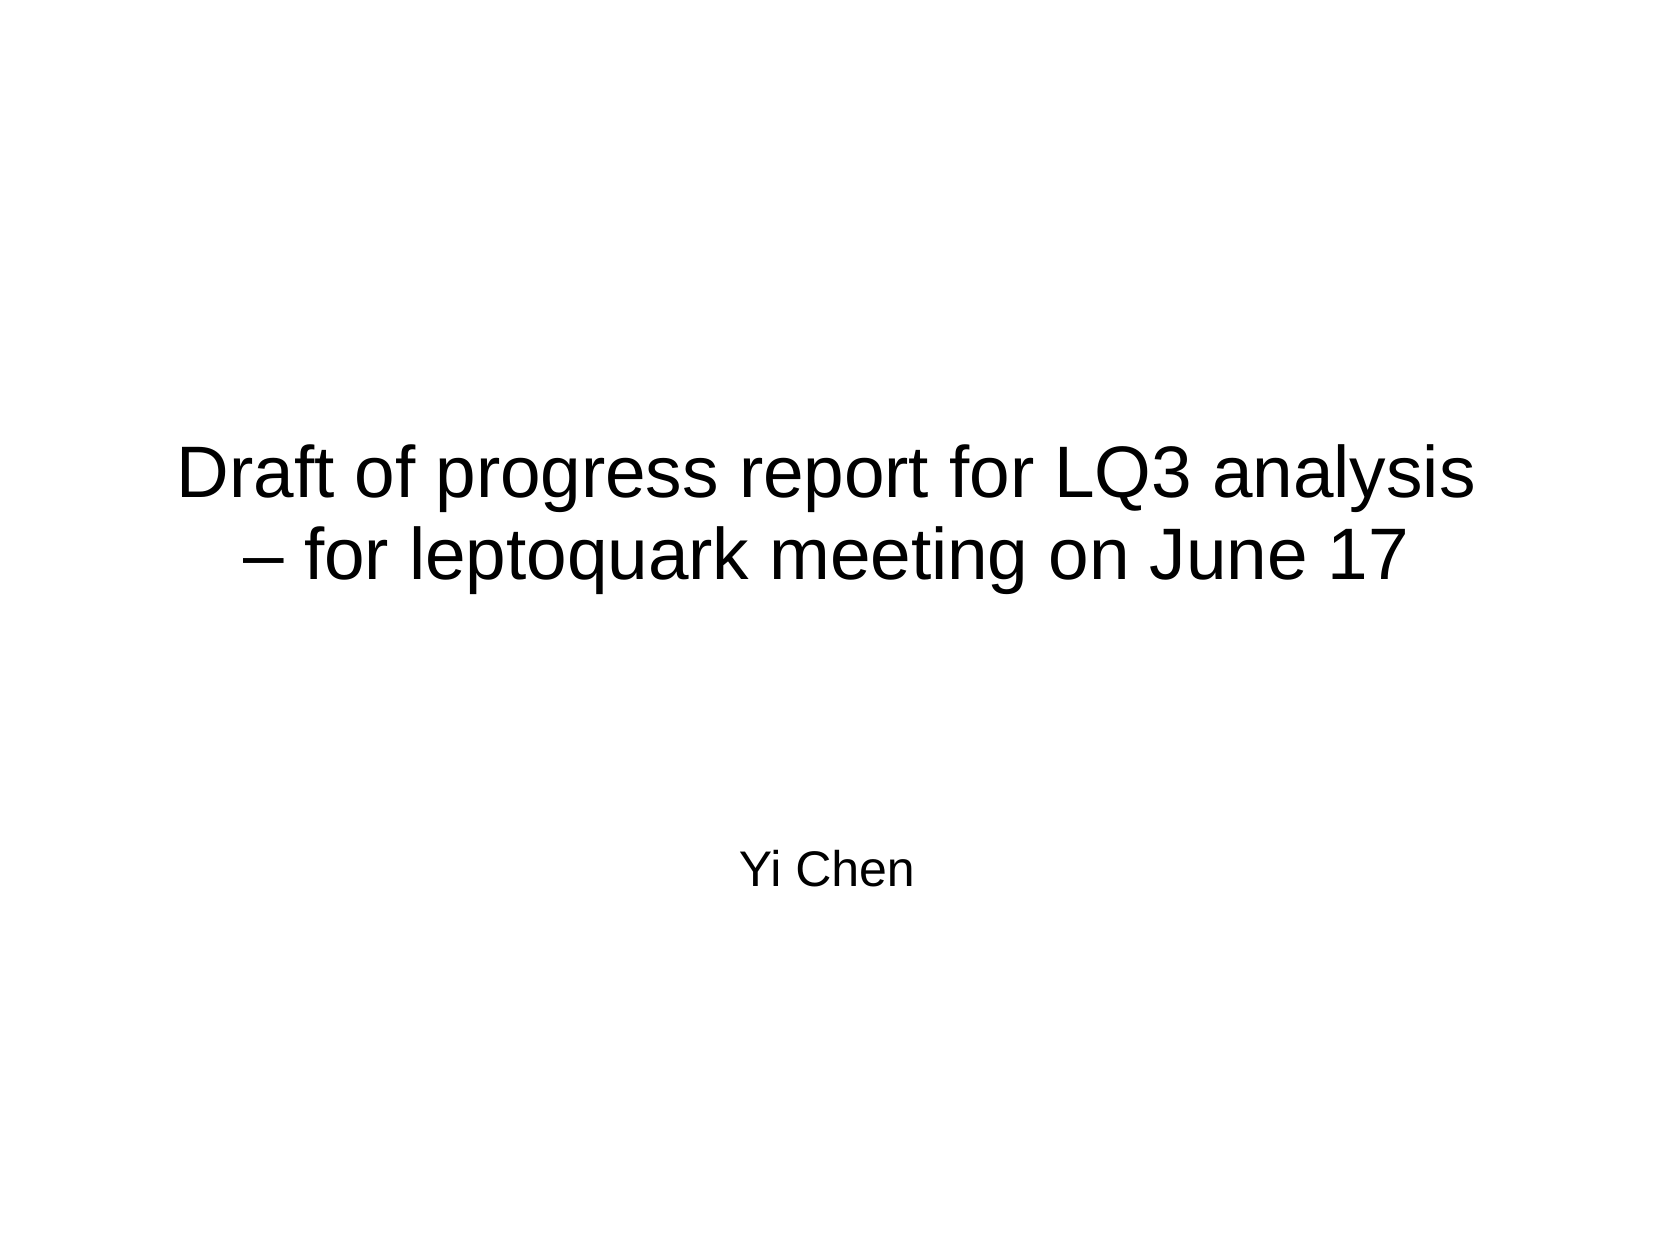

# Draft of progress report for LQ3 analysis – for leptoquark meeting on June 17
Yi Chen